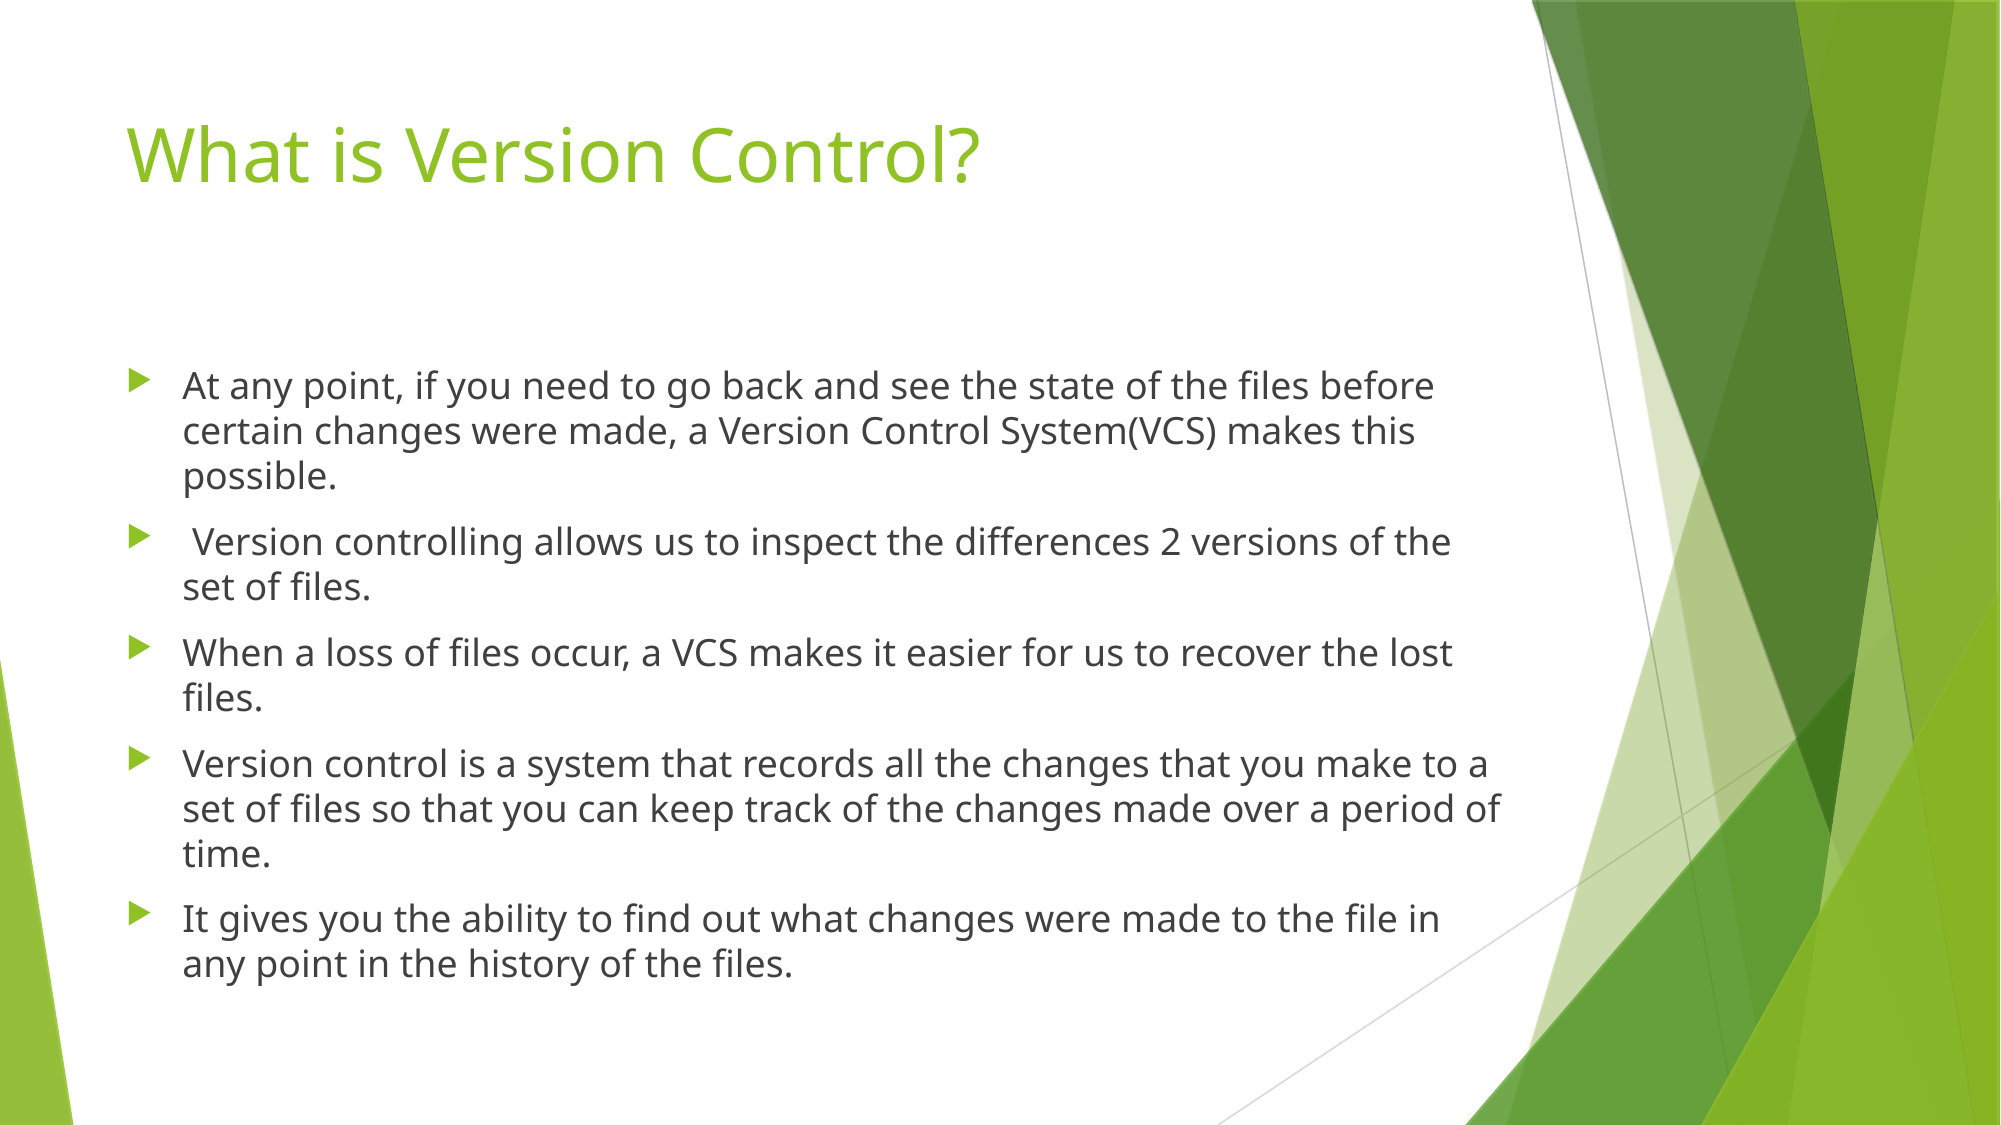

# What is Version Control?
At any point, if you need to go back and see the state of the files before certain changes were made, a Version Control System(VCS) makes this possible.
 Version controlling allows us to inspect the differences 2 versions of the set of files.
When a loss of files occur, a VCS makes it easier for us to recover the lost files.
Version control is a system that records all the changes that you make to a set of files so that you can keep track of the changes made over a period of time.
It gives you the ability to find out what changes were made to the file in any point in the history of the files.